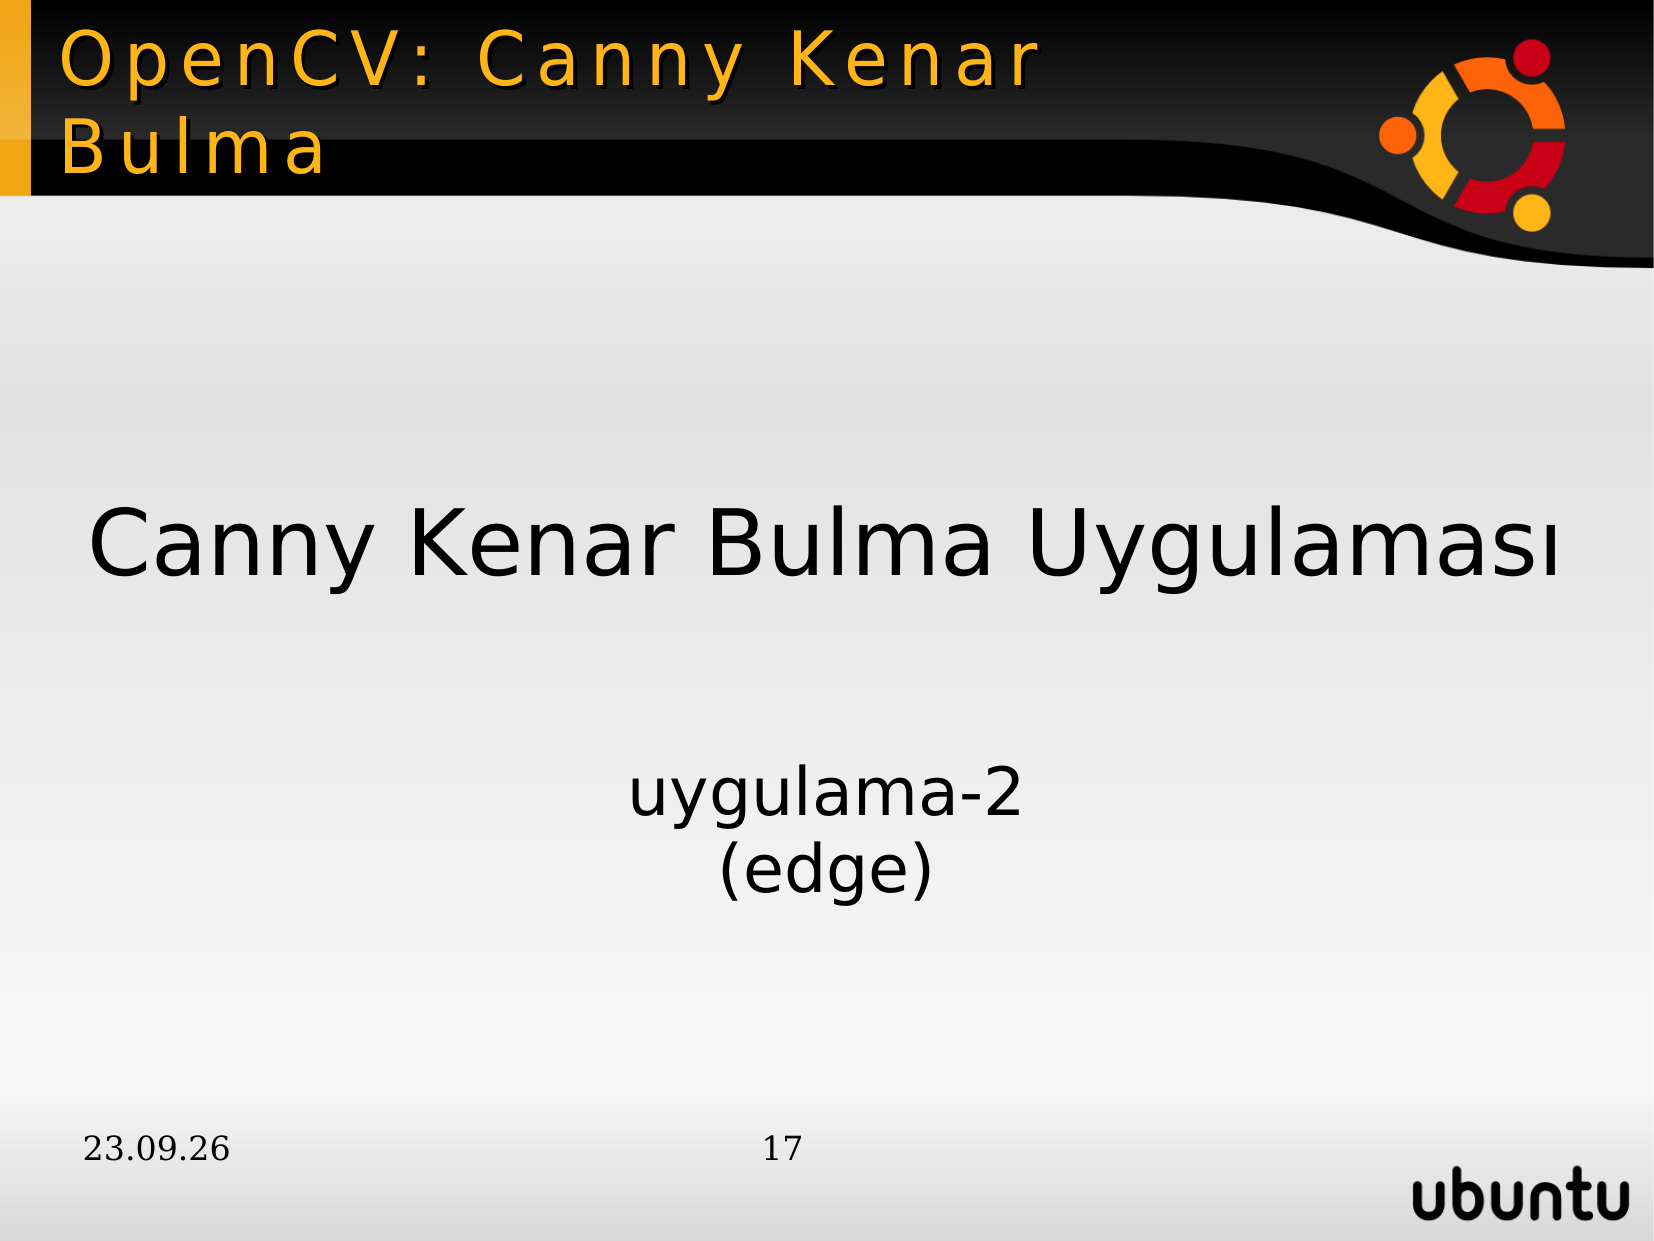

# OpenCV: Canny Kenar Bulma
Canny Kenar Bulma Uygulaması
uygulama-2
(edge)
17